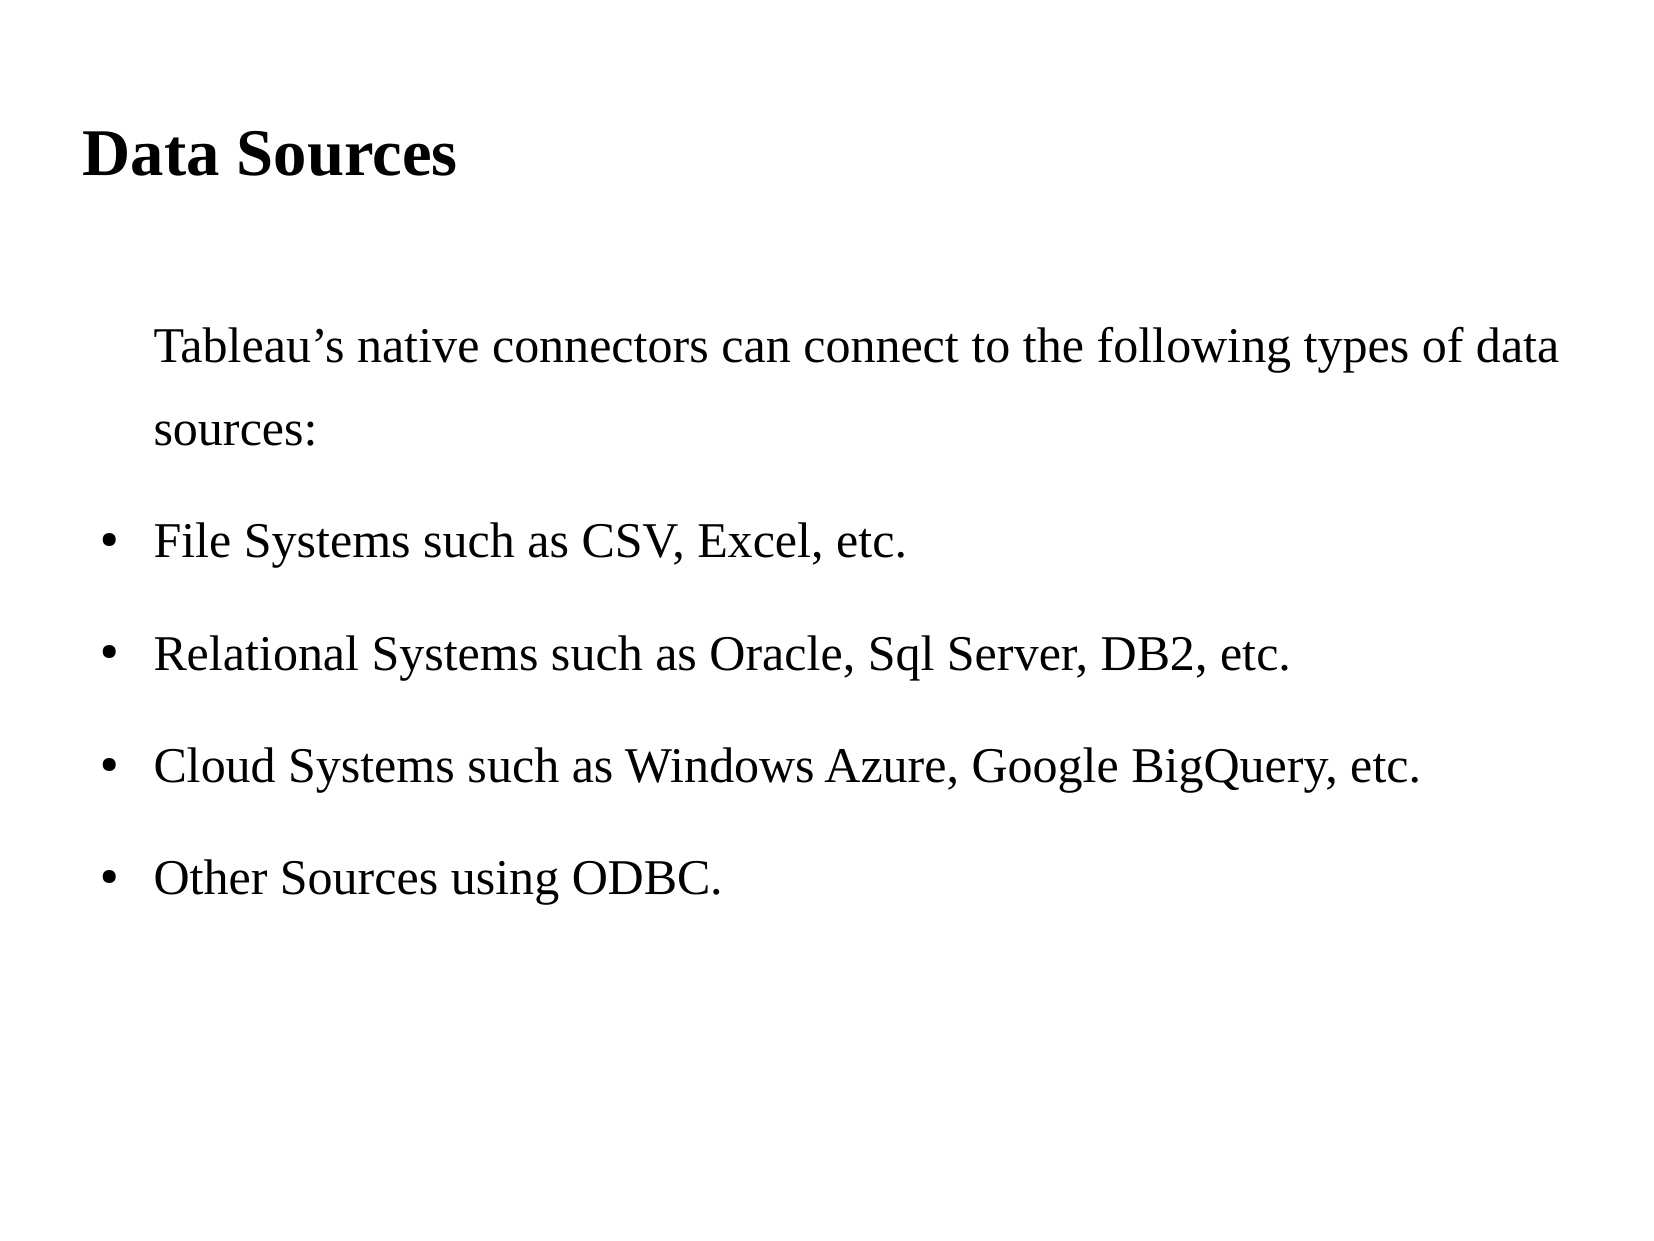

# Data Sources
Tableau’s native connectors can connect to the following types of data sources:
File Systems such as CSV, Excel, etc.
Relational Systems such as Oracle, Sql Server, DB2, etc.
Cloud Systems such as Windows Azure, Google BigQuery, etc.
Other Sources using ODBC.